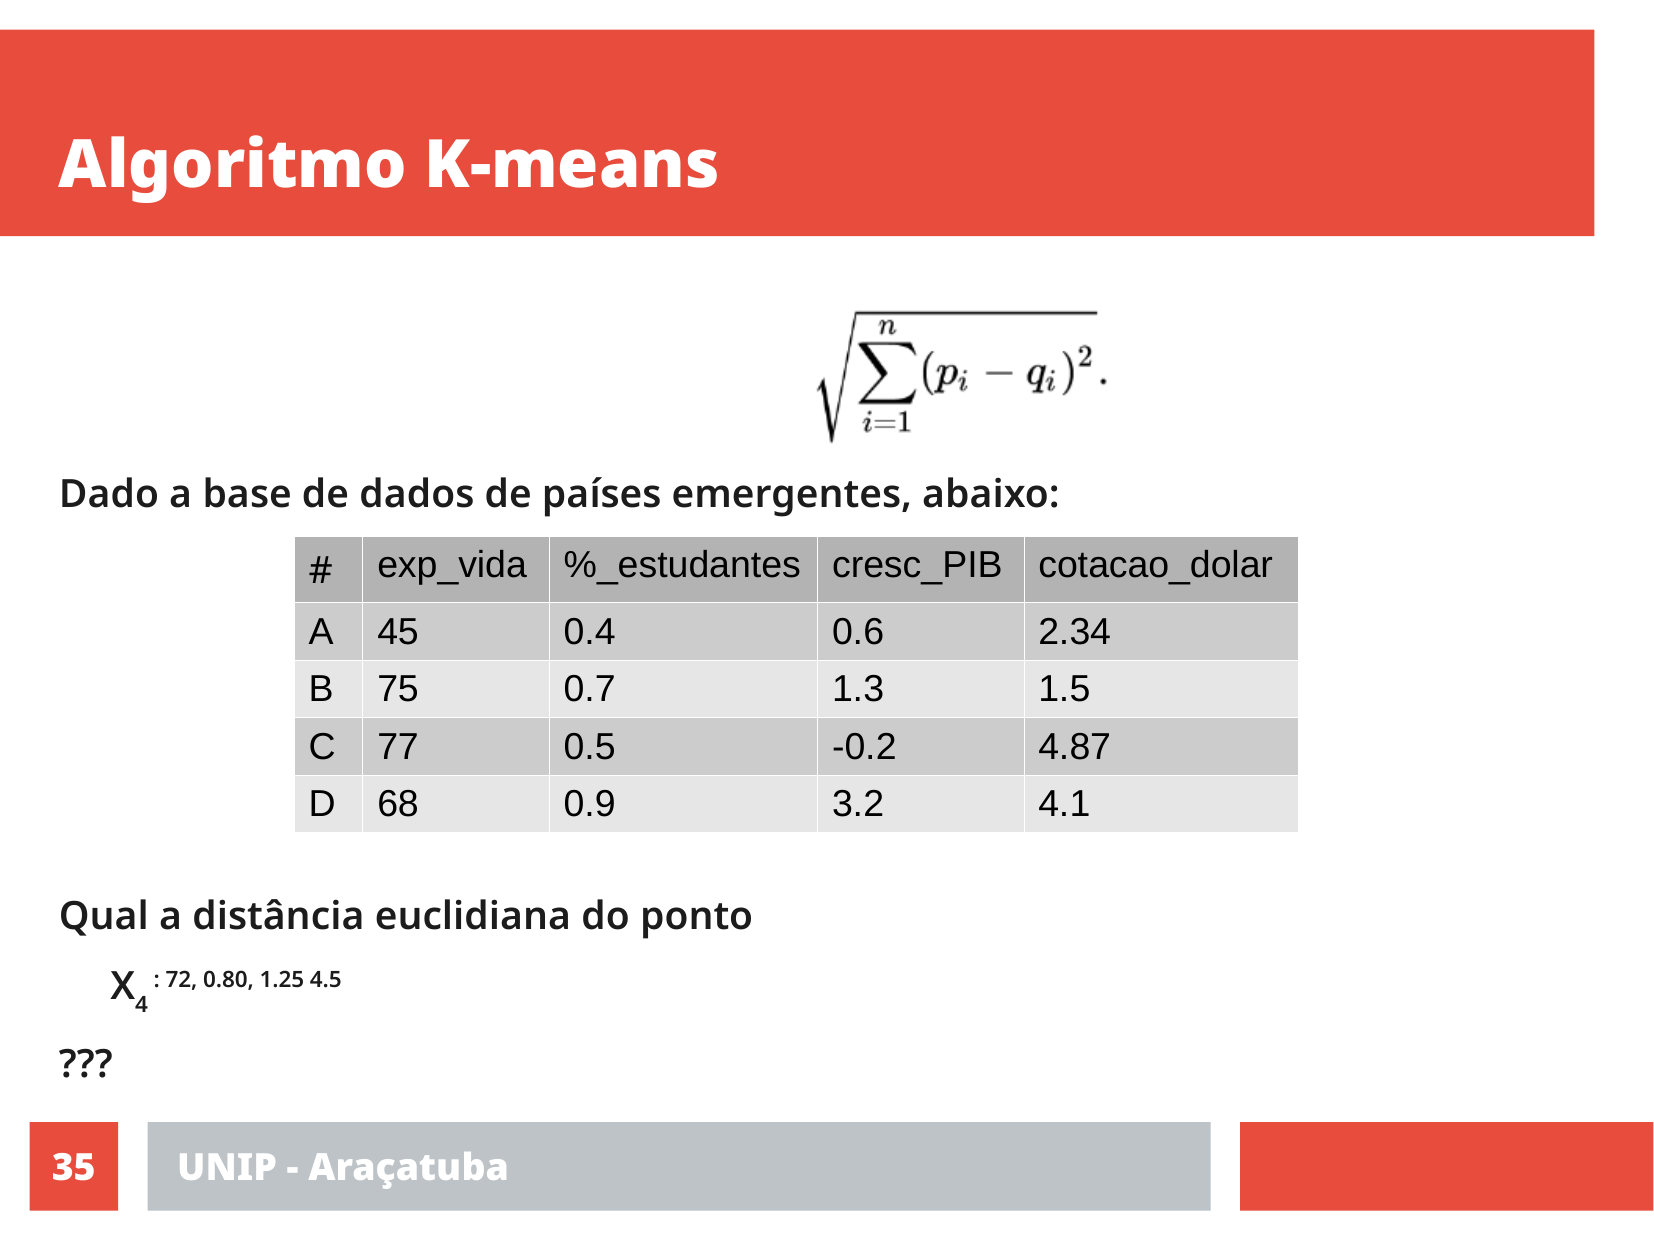

# Algoritmo K-means
Dado a base de dados de países emergentes, abaixo:
Qual a distância euclidiana do ponto
 X4 : 72, 0.80, 1.25 4.5
???
| # | exp\_vida | %\_estudantes | cresc\_PIB | cotacao\_dolar |
| --- | --- | --- | --- | --- |
| A | 45 | 0.4 | 0.6 | 2.34 |
| B | 75 | 0.7 | 1.3 | 1.5 |
| C | 77 | 0.5 | -0.2 | 4.87 |
| D | 68 | 0.9 | 3.2 | 4.1 |
35
UNIP - Araçatuba